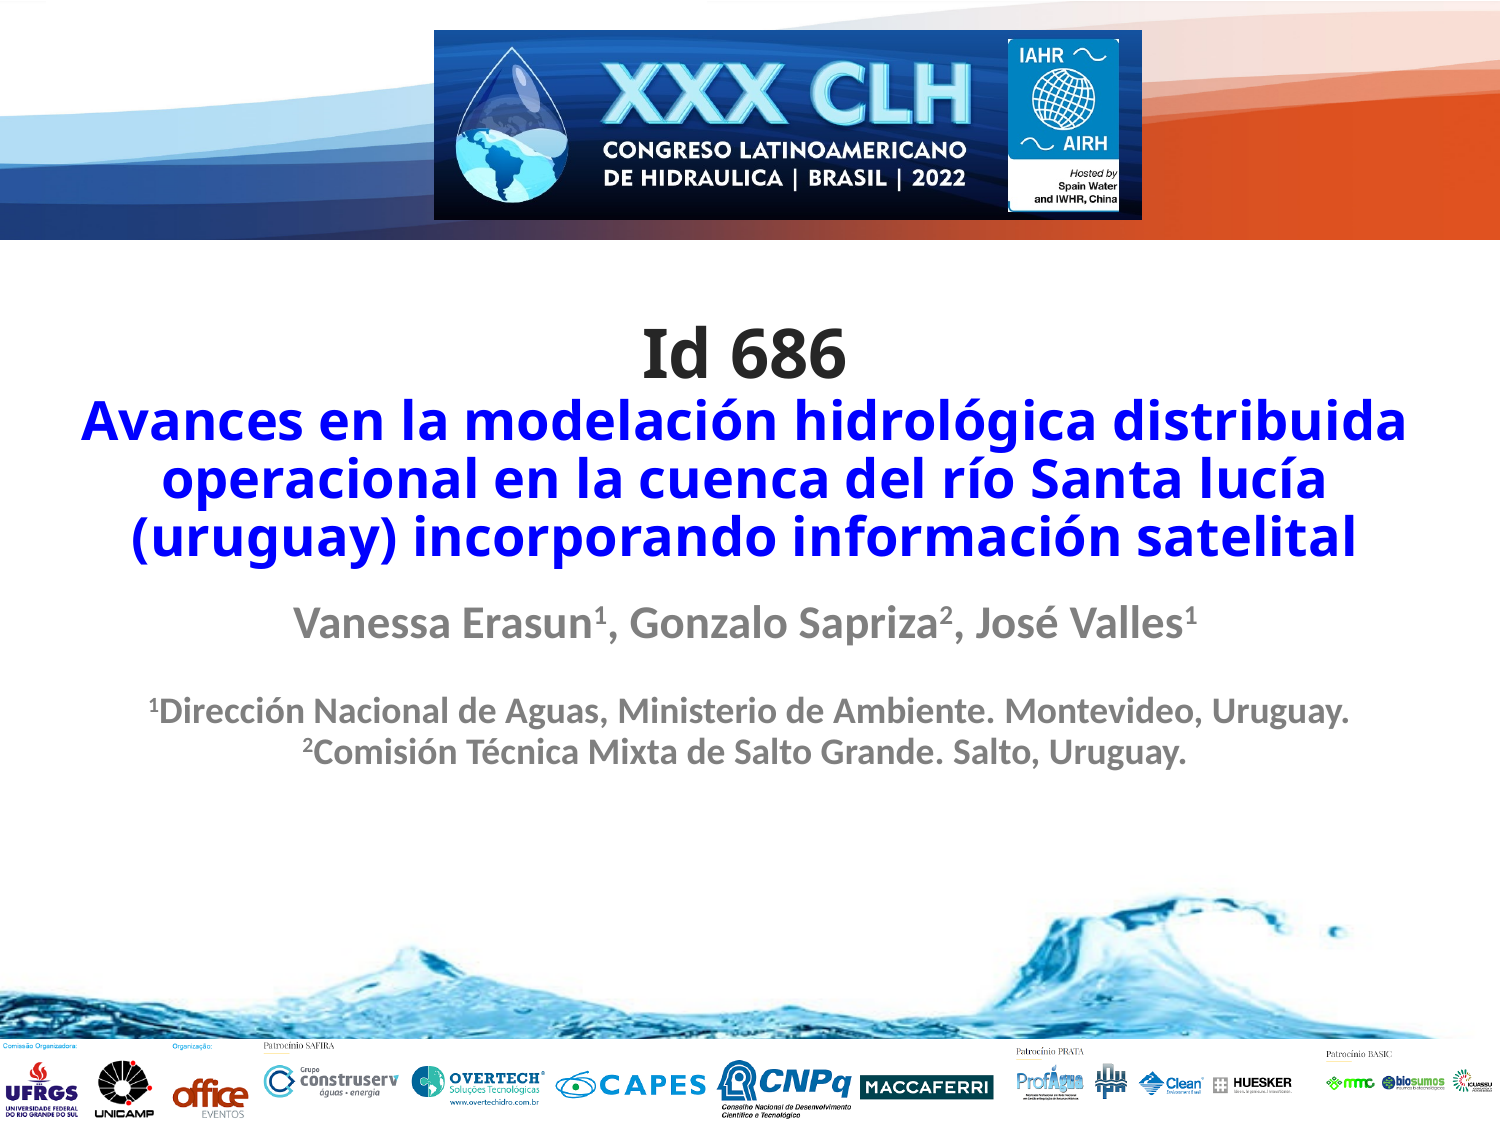

Id 686
Avances en la modelación hidrológica distribuida operacional en la cuenca del río Santa lucía (uruguay) incorporando información satelital
Vanessa Erasun1, Gonzalo Sapriza2, José Valles1
1Dirección Nacional de Aguas, Ministerio de Ambiente. Montevideo, Uruguay.
2Comisión Técnica Mixta de Salto Grande. Salto, Uruguay.